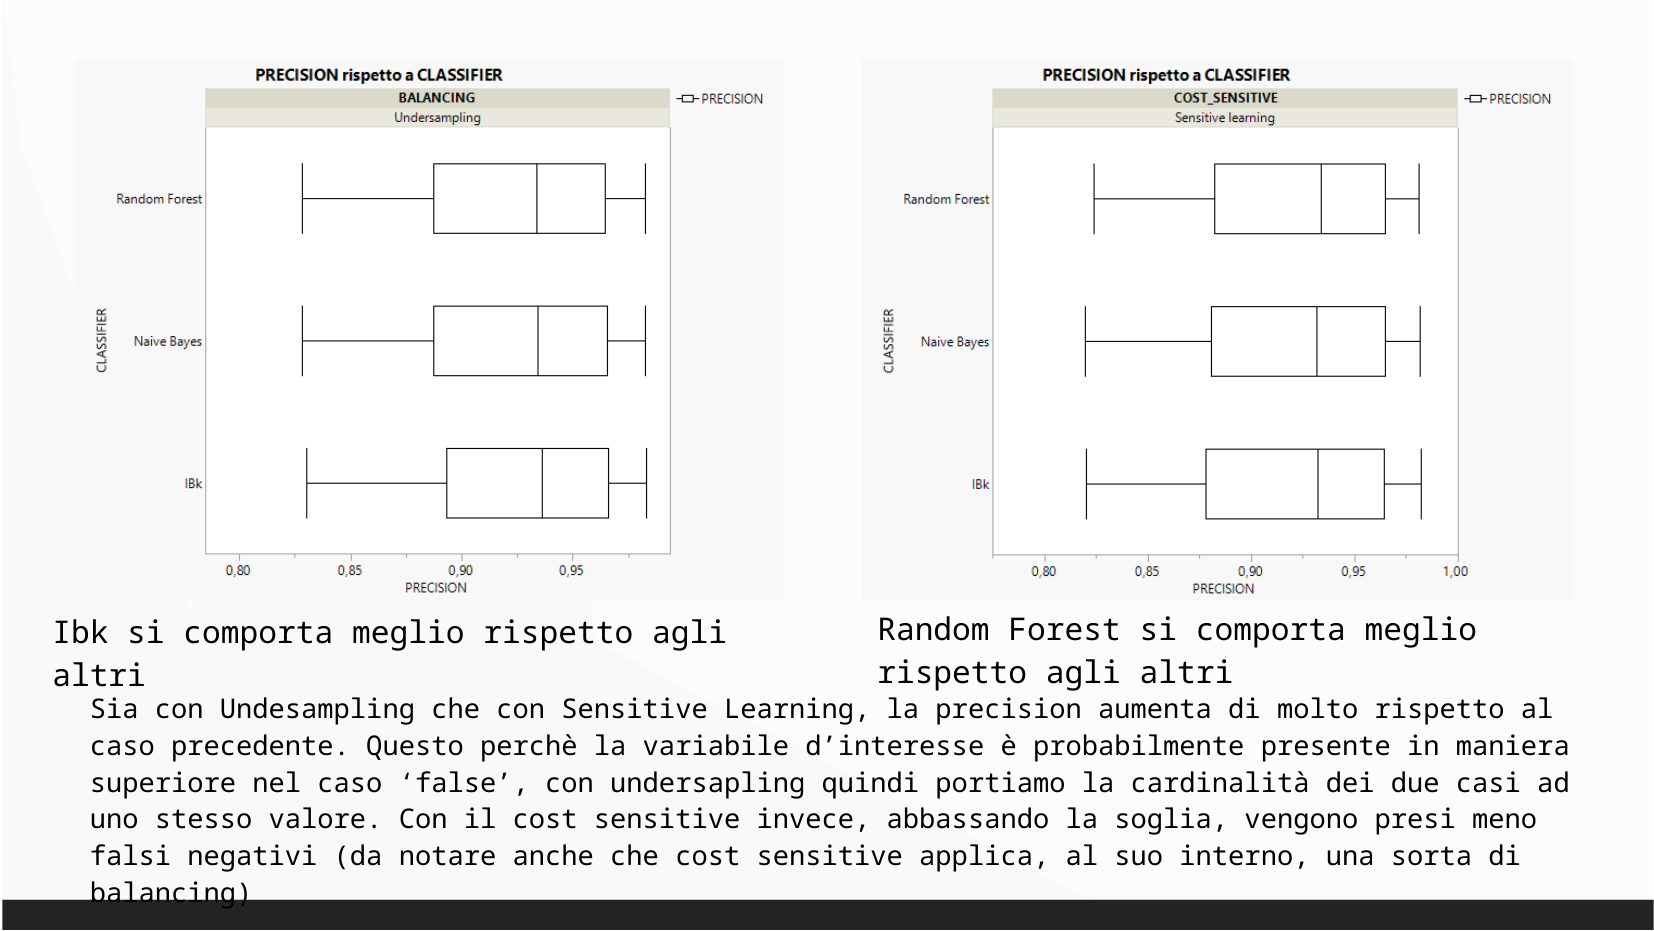

Random Forest si comporta meglio rispetto agli altri
Ibk si comporta meglio rispetto agli altri
Sia con Undesampling che con Sensitive Learning, la precision aumenta di molto rispetto al caso precedente. Questo perchè la variabile d’interesse è probabilmente presente in maniera superiore nel caso ‘false’, con undersapling quindi portiamo la cardinalità dei due casi ad uno stesso valore. Con il cost sensitive invece, abbassando la soglia, vengono presi meno falsi negativi (da notare anche che cost sensitive applica, al suo interno, una sorta di balancing)